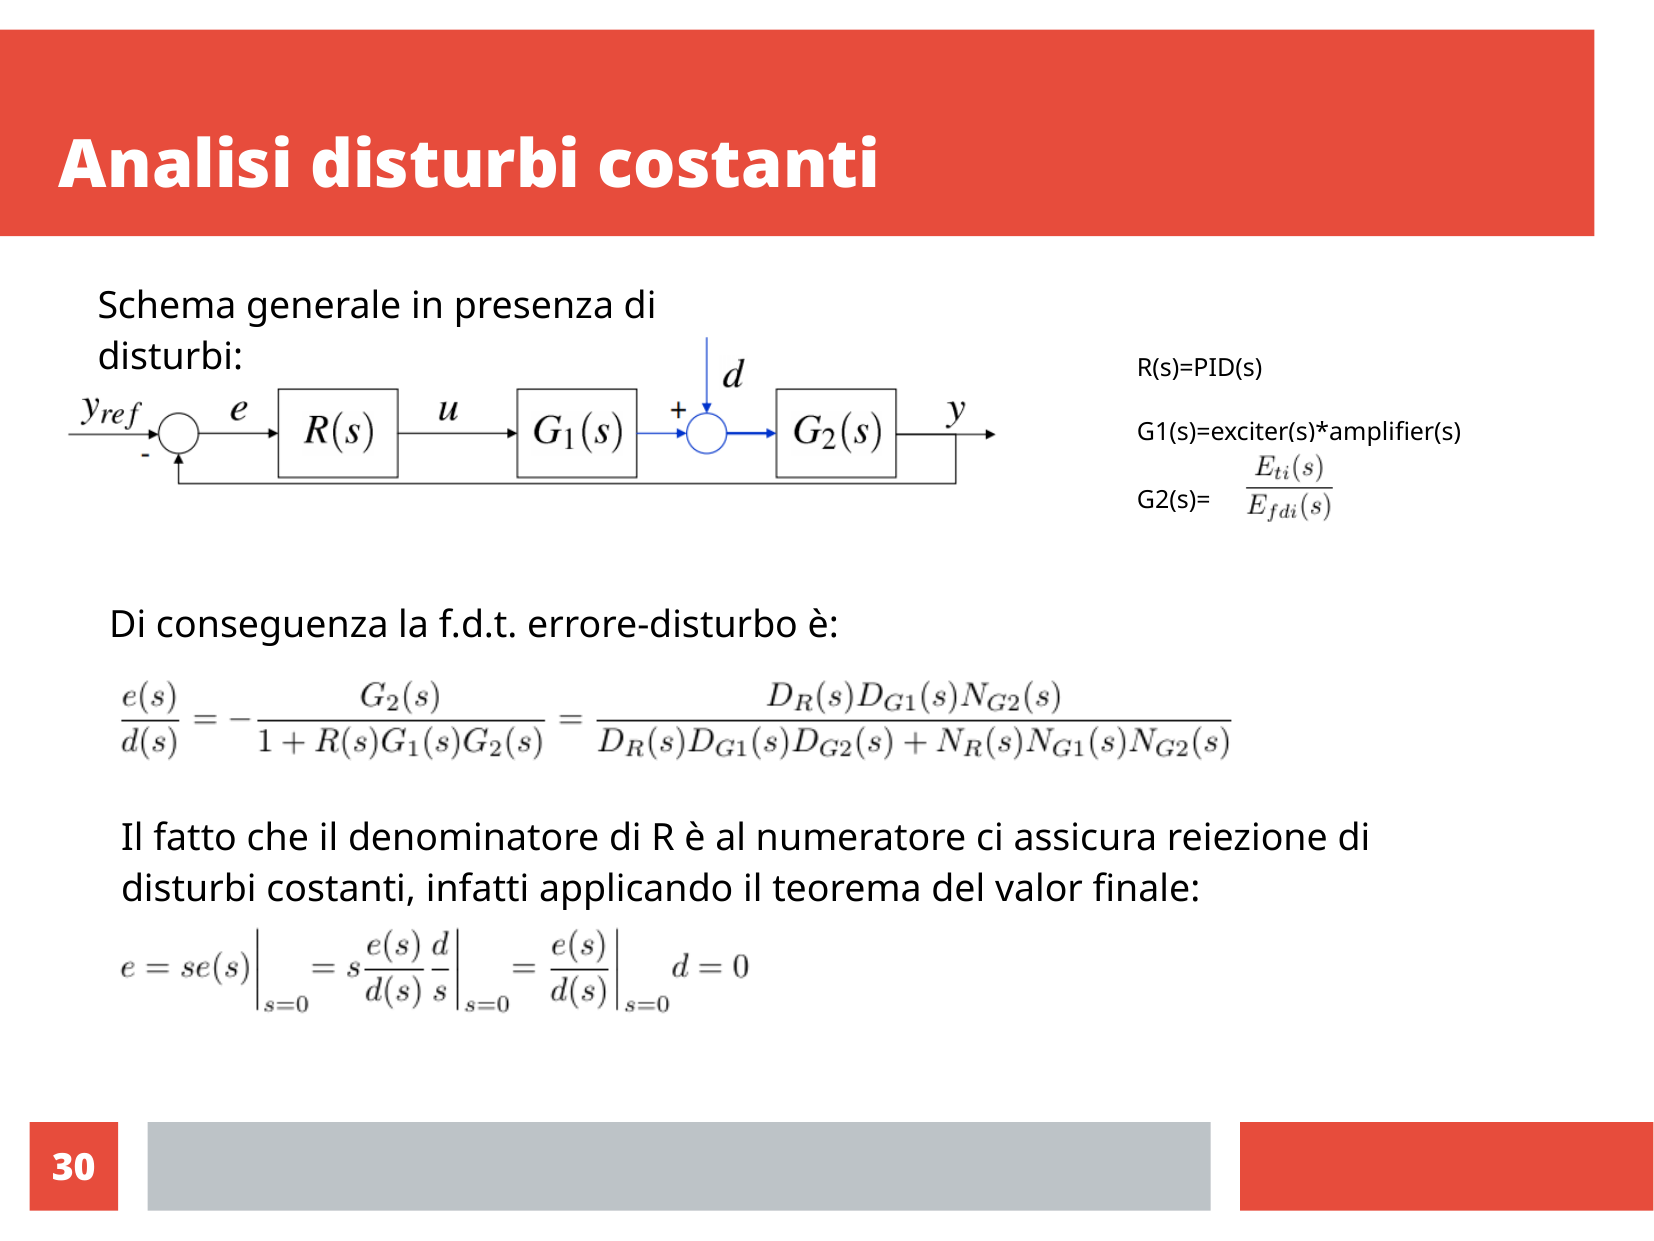

# Analisi disturbi costanti
Schema generale in presenza di disturbi:
R(s)=PID(s)
G1(s)=exciter(s)*amplifier(s)
G2(s)=
Di conseguenza la f.d.t. errore-disturbo è:
Il fatto che il denominatore di R è al numeratore ci assicura reiezione di
disturbi costanti, infatti applicando il teorema del valor finale:
30